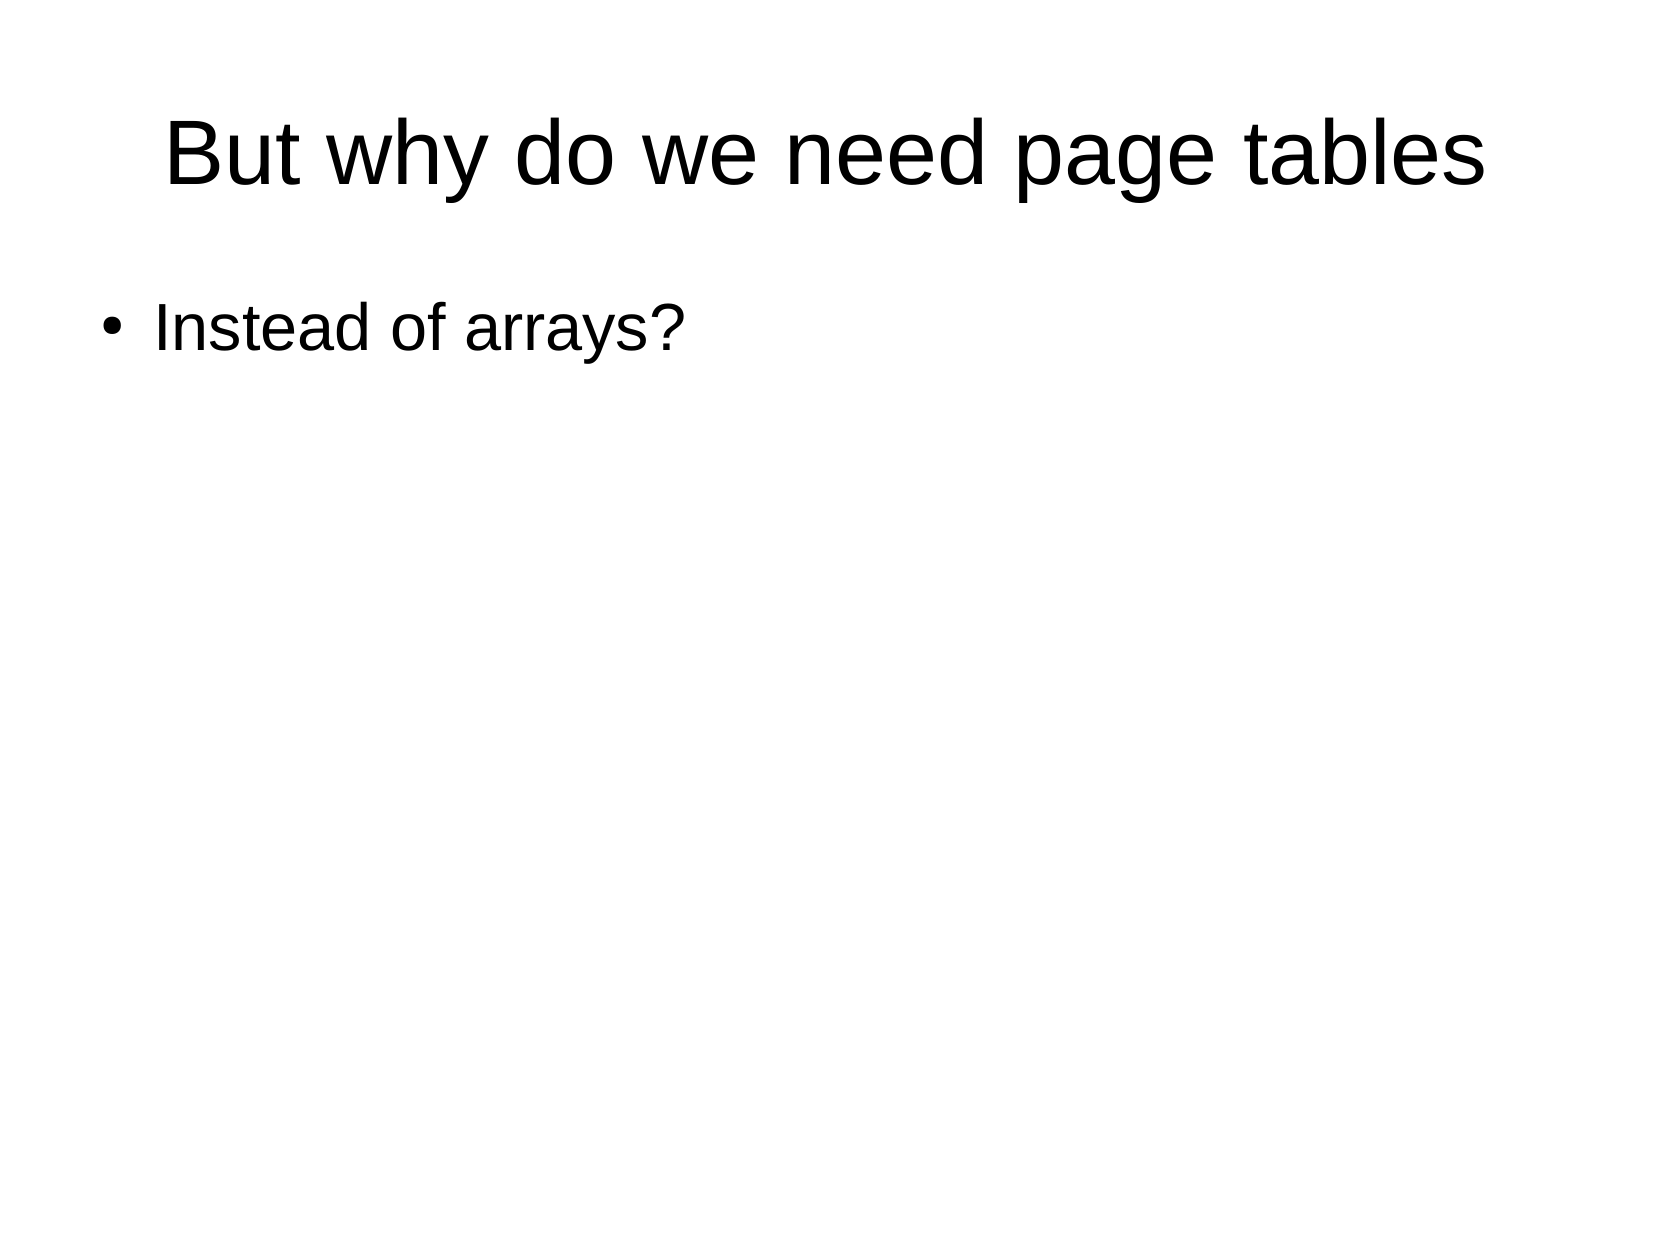

# But why do we need page tables
Instead of arrays?